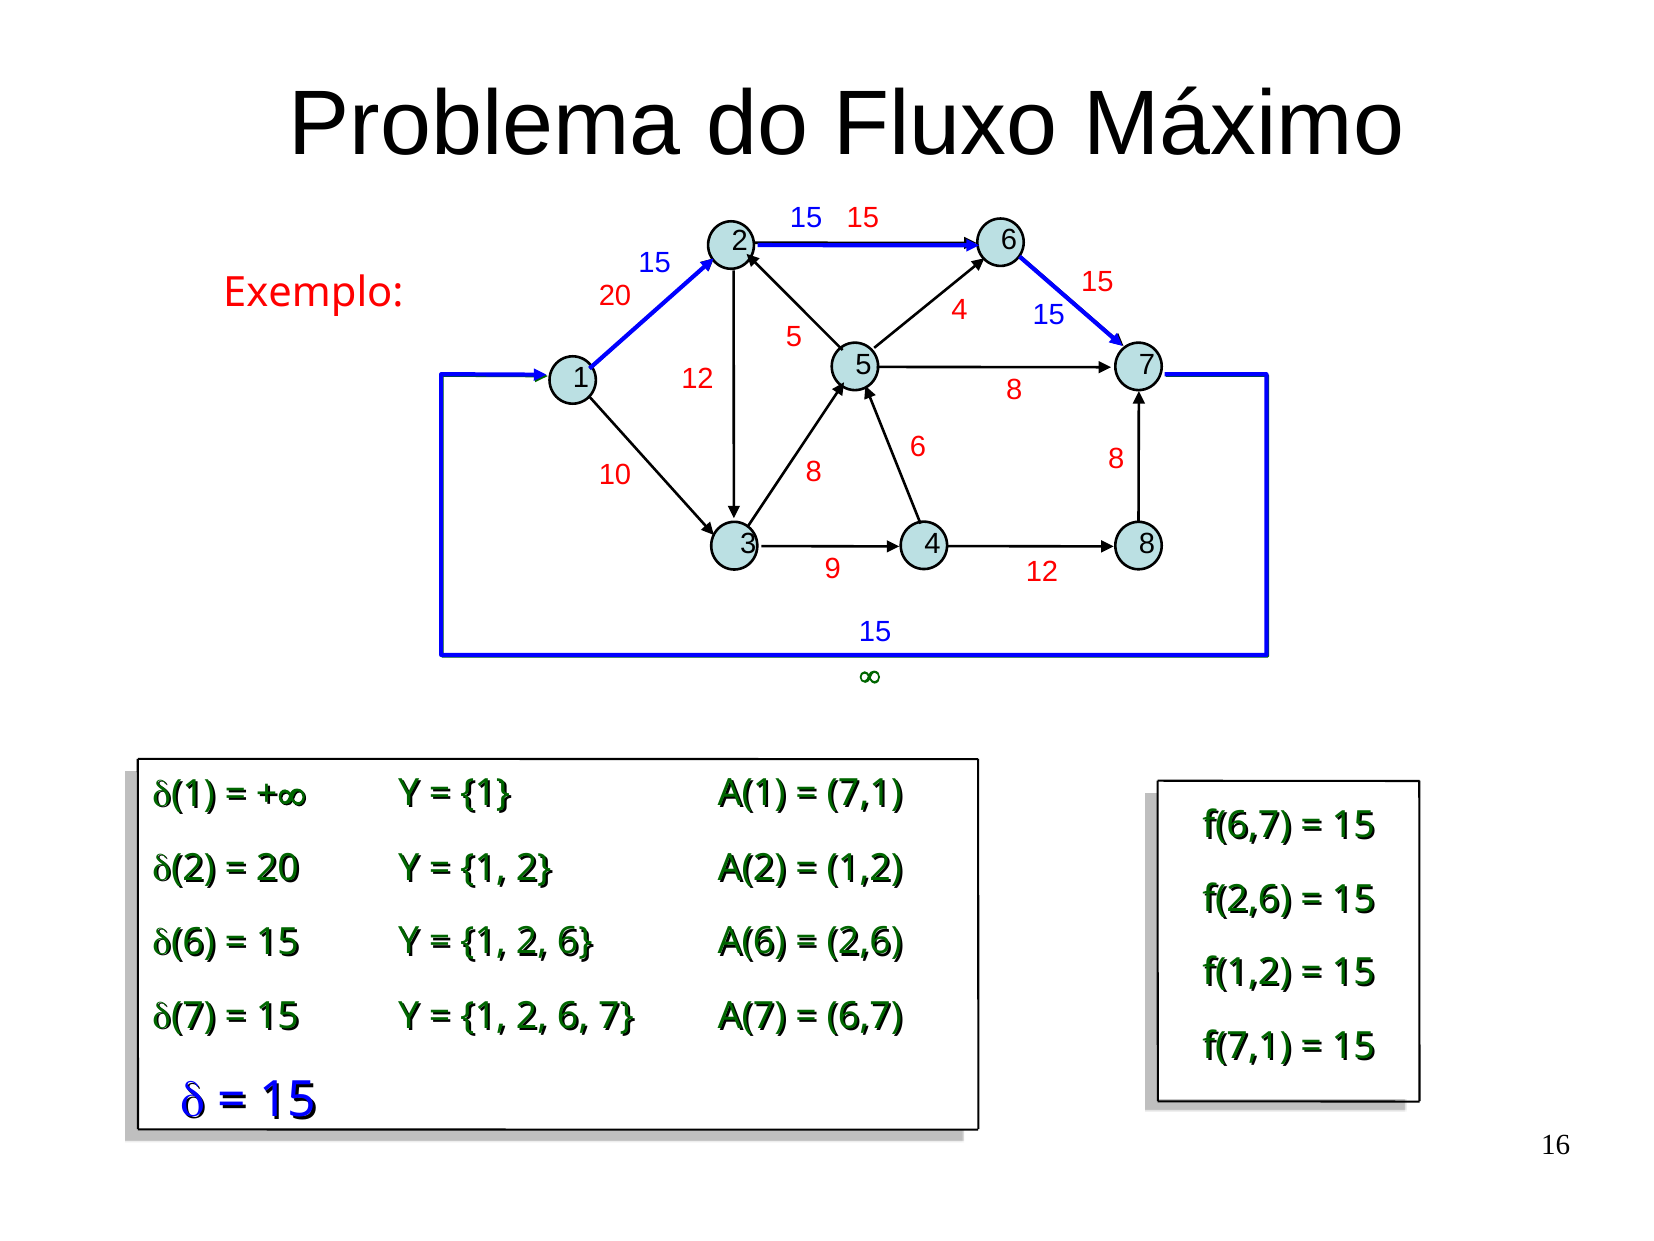

# Problema do Fluxo Máximo
15
15
6
2
15
	Exemplo:
15
20
4
15
5
5
7
1
12
8
6
8
8
10
3
4
8
9
12
15

(1) = +
Y = {1}
A(1) = (7,1)‏
f(6,7) = 15
(2) = 20
Y = {1, 2}
A(2) = (1,2)‏
f(2,6) = 15
(6) = 15
Y = {1, 2, 6}
A(6) = (2,6)‏
f(1,2) = 15
(7) = 15
Y = {1, 2, 6, 7}
A(7) = (6,7)‏
f(7,1) = 15
 = 15
16